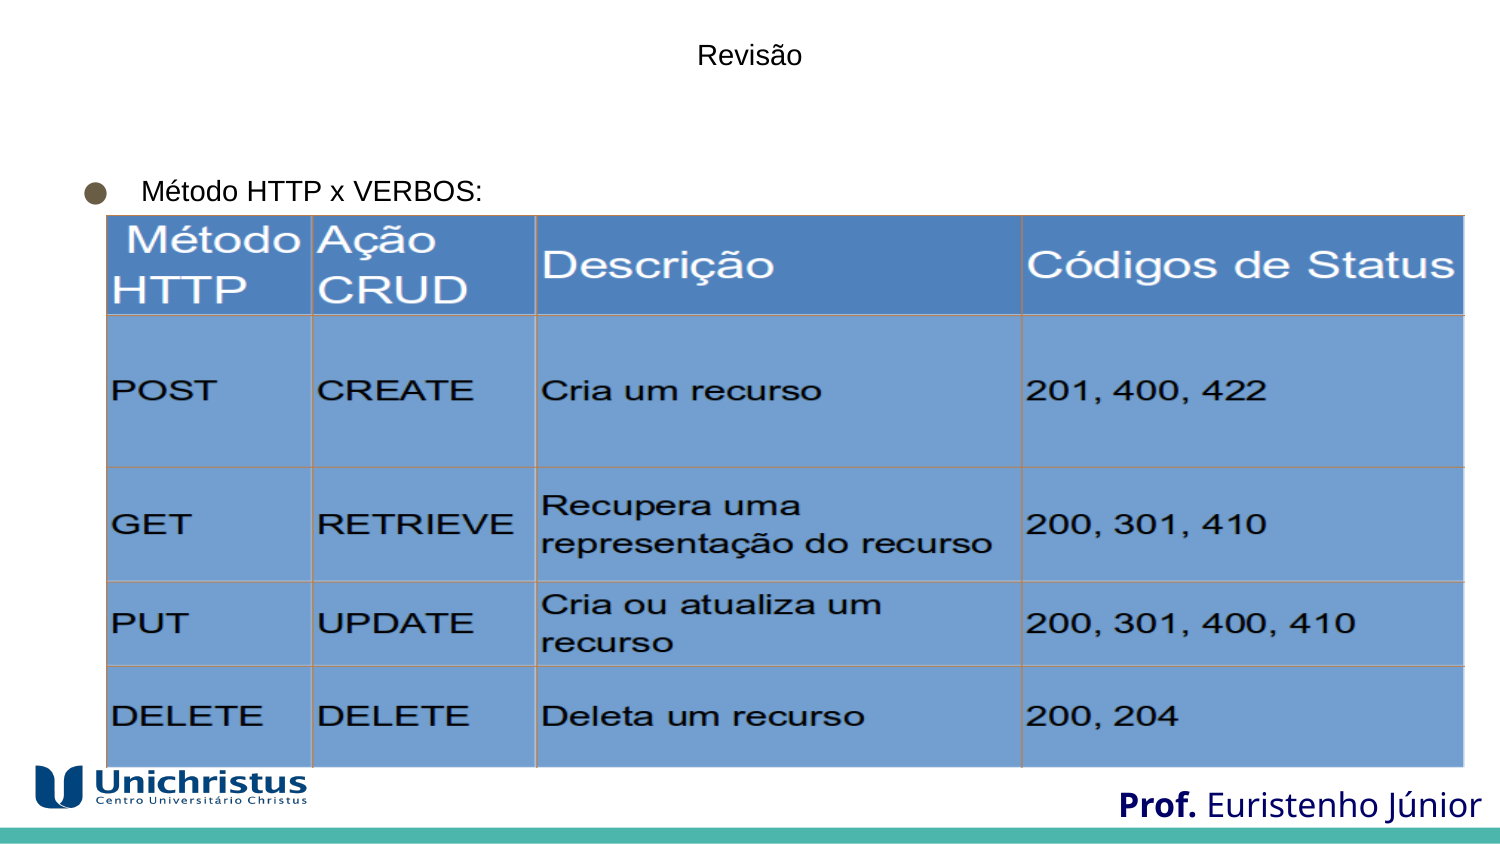

# Revisão
Método HTTP x VERBOS:
Prof. Euristenho Júnior